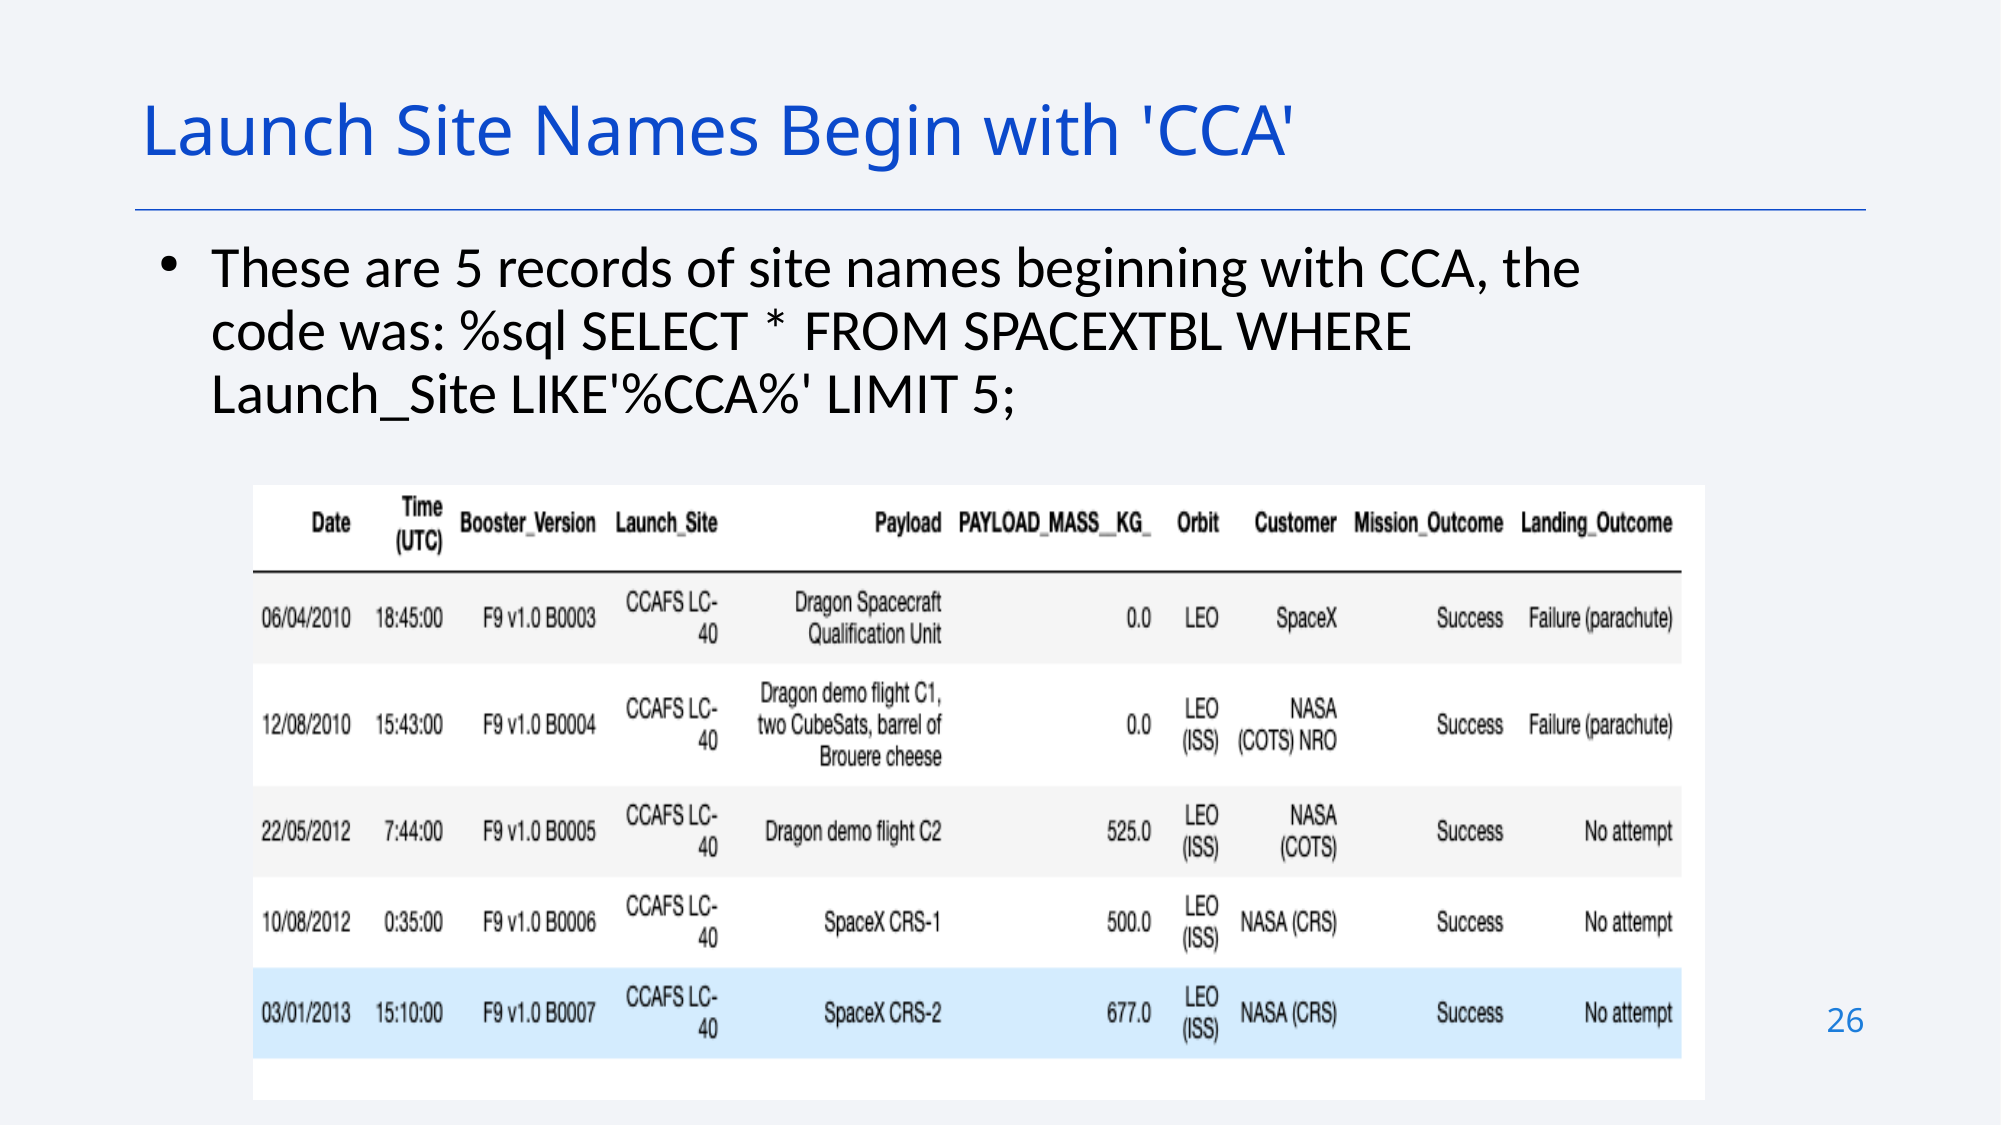

Launch Site Names Begin with 'CCA'
# These are 5 records of site names beginning with CCA, the code was: %sql SELECT * FROM SPACEXTBL WHERE Launch_Site LIKE'%CCA%' LIMIT 5;
26